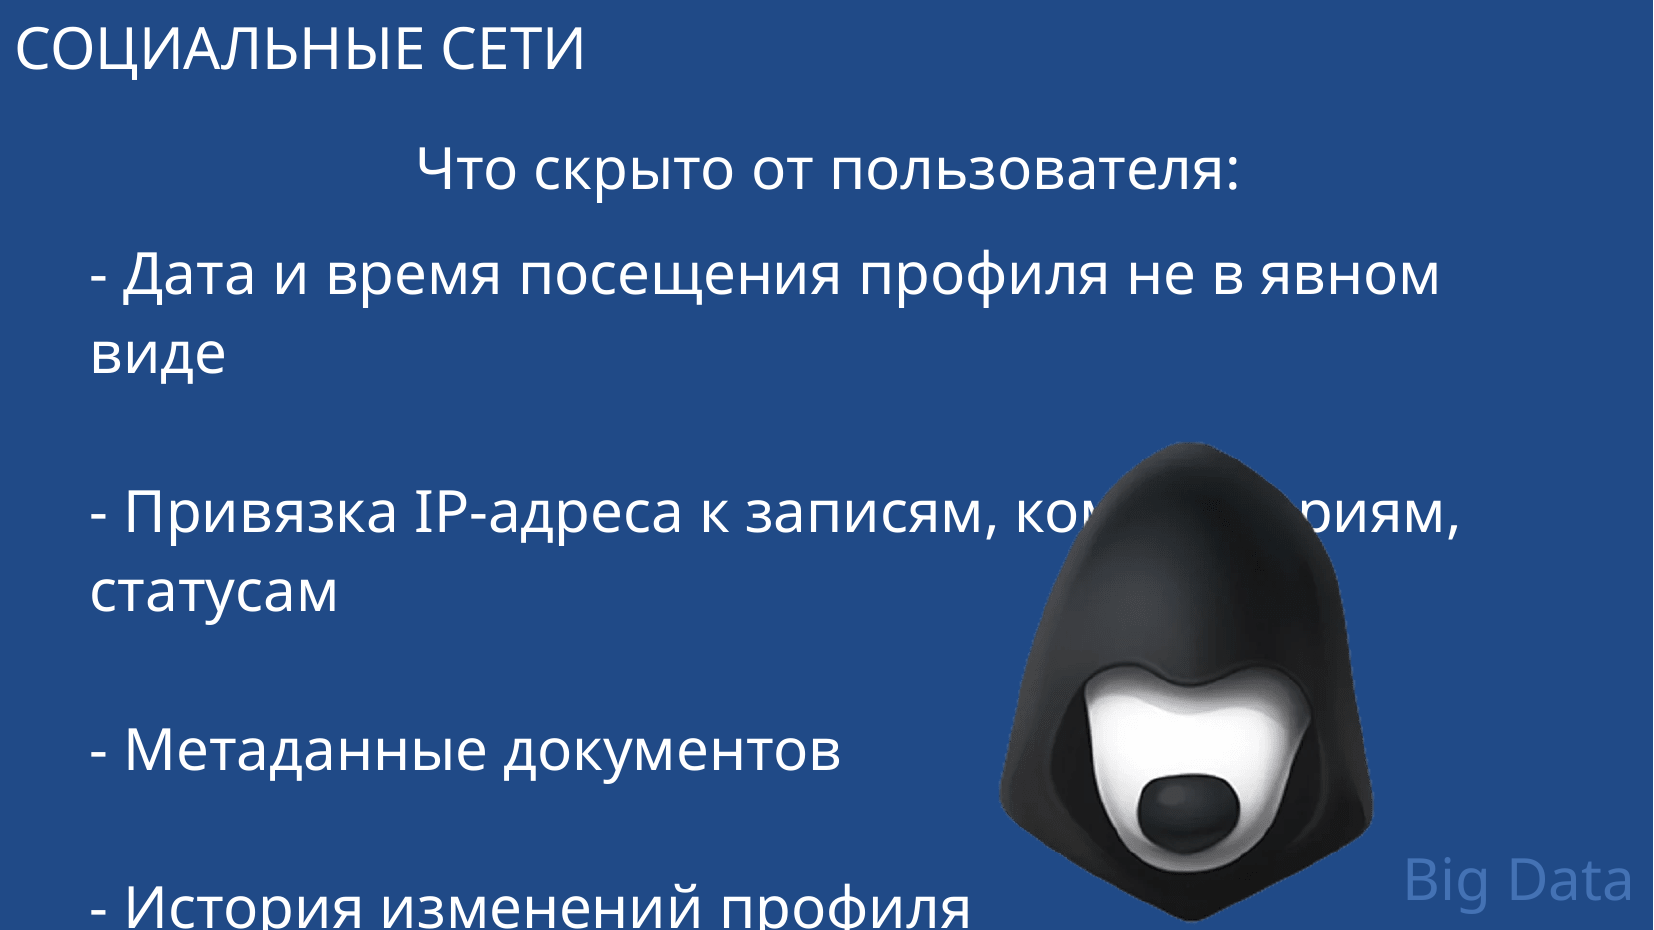

СОЦИАЛЬНЫЕ СЕТИ
Что скрыто от пользователя:
- Дата и время посещения профиля не в явном виде
- Привязка IP-адреса к записям, комментариям, статусам
- Метаданные документов
- История изменений профиля
Big Data